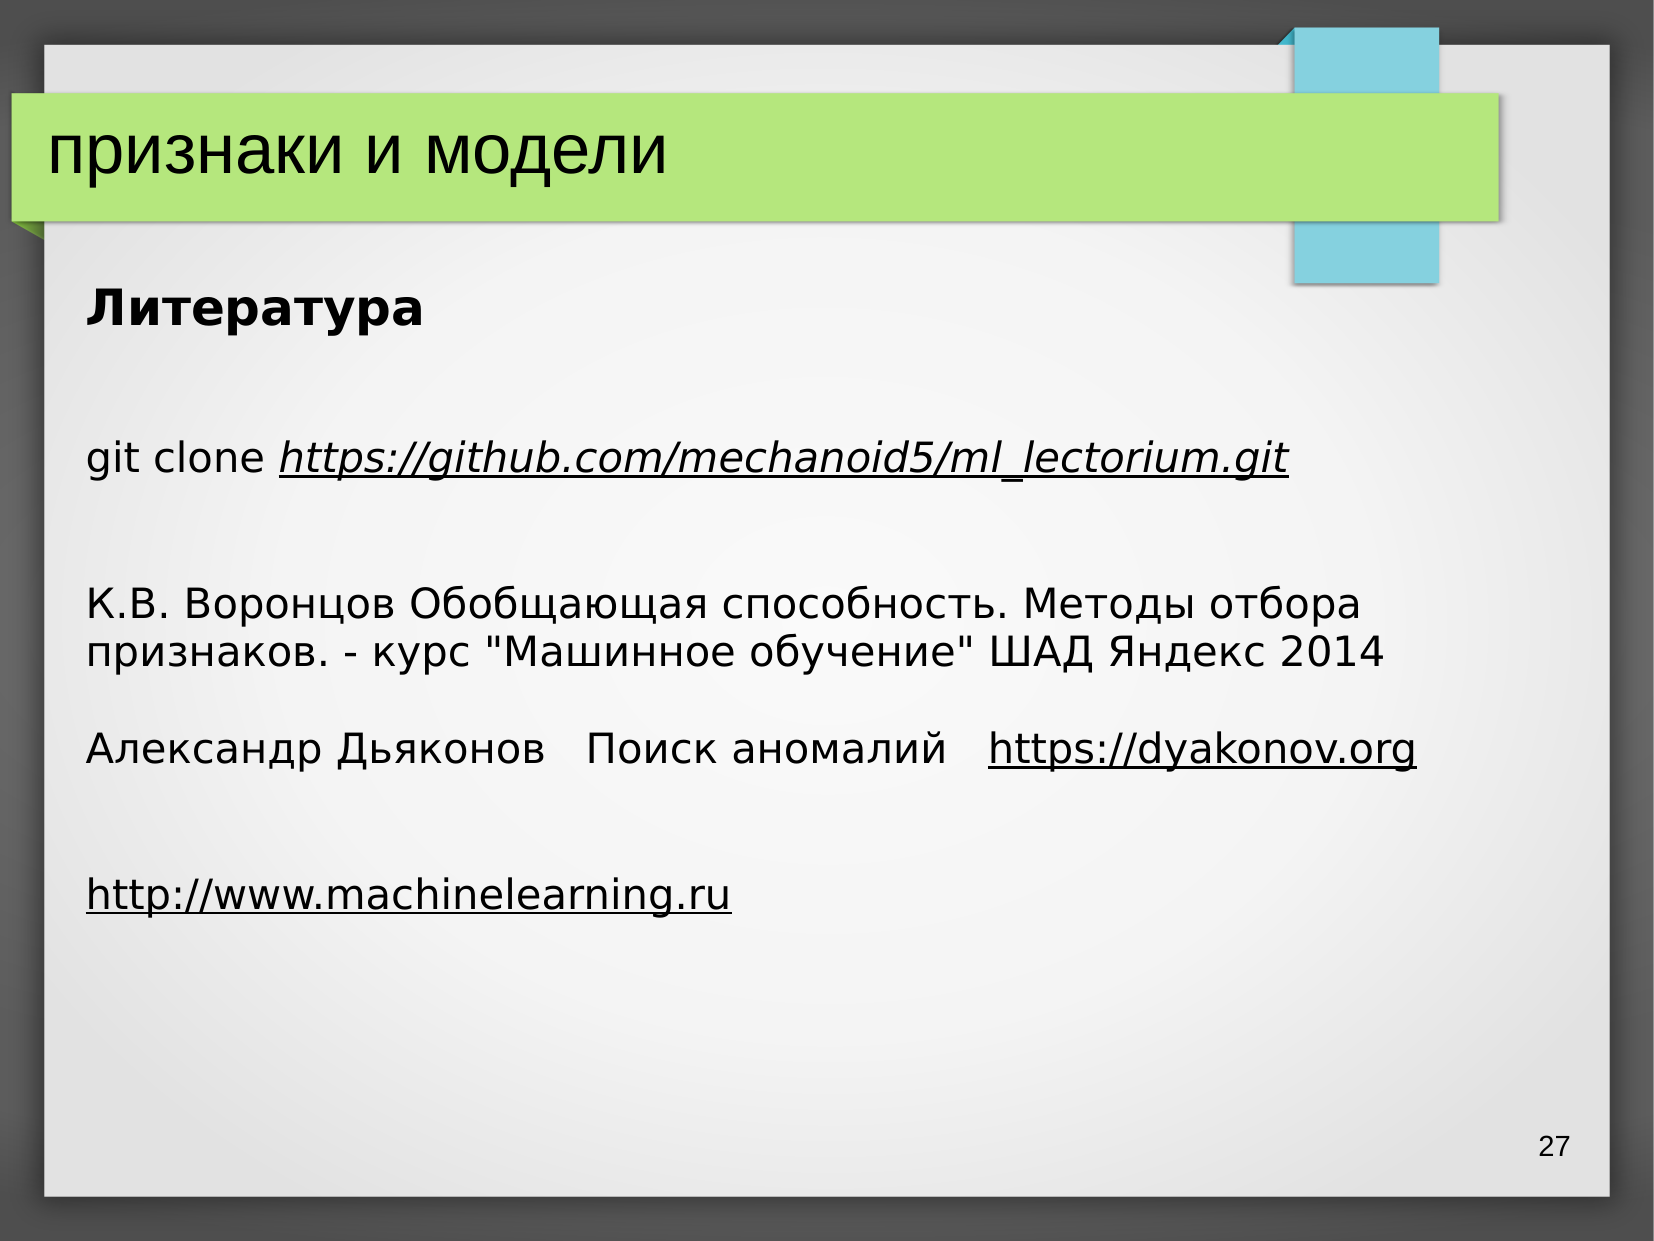

# признаки и модели
Литература
git clone https://github.com/mechanoid5/ml_lectorium.git
К.В. Воронцов Обобщающая способность. Методы отбора признаков. - курс "Машинное обучение" ШАД Яндекс 2014
Александр Дьяконов Поиск аномалий https://dyakonov.org
http://www.machinelearning.ru
27